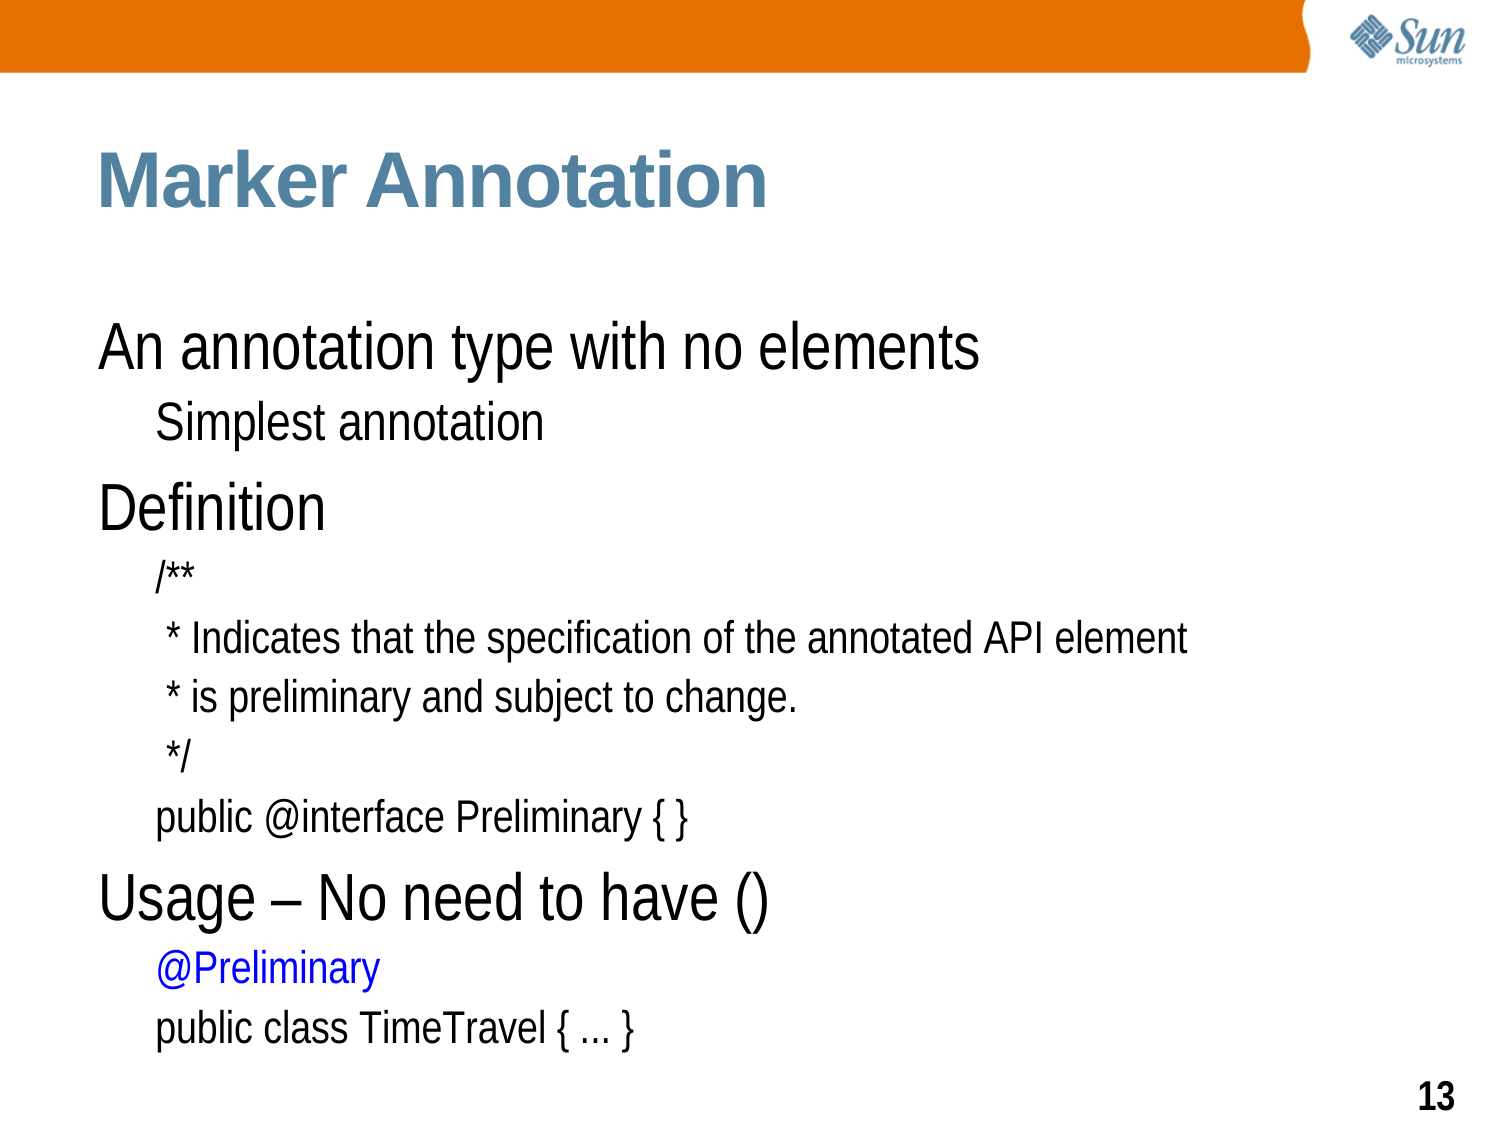

# Marker Annotation
An annotation type with no elements
Simplest annotation
Definition
/**
 * Indicates that the specification of the annotated API element
 * is preliminary and subject to change.
 */
public @interface Preliminary { }
Usage – No need to have ()
@Preliminary
public class TimeTravel { ... }